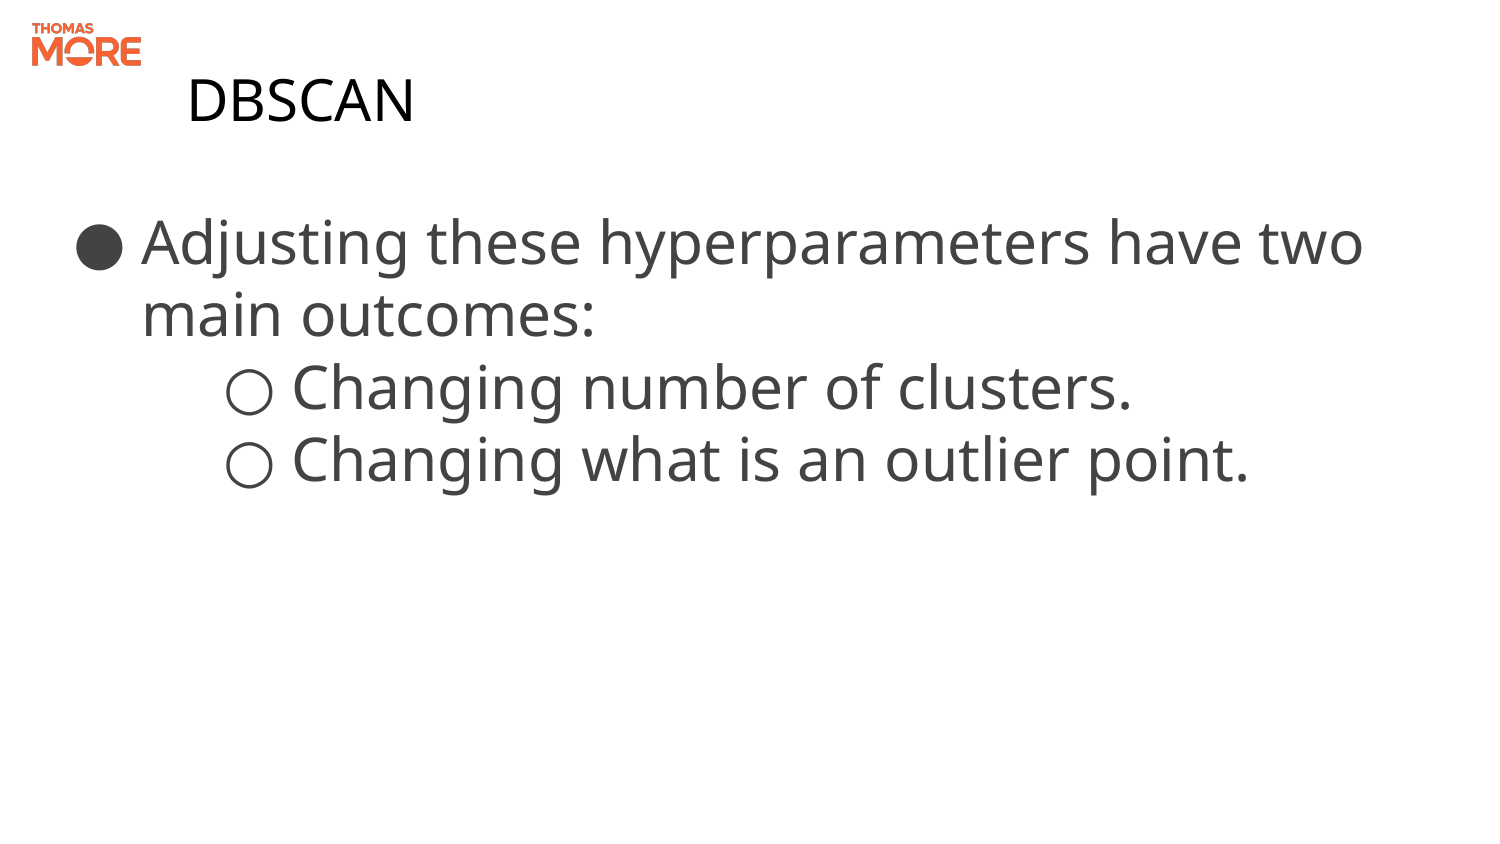

# DBSCAN
Adjusting these hyperparameters have two main outcomes:
Changing number of clusters.
Changing what is an outlier point.